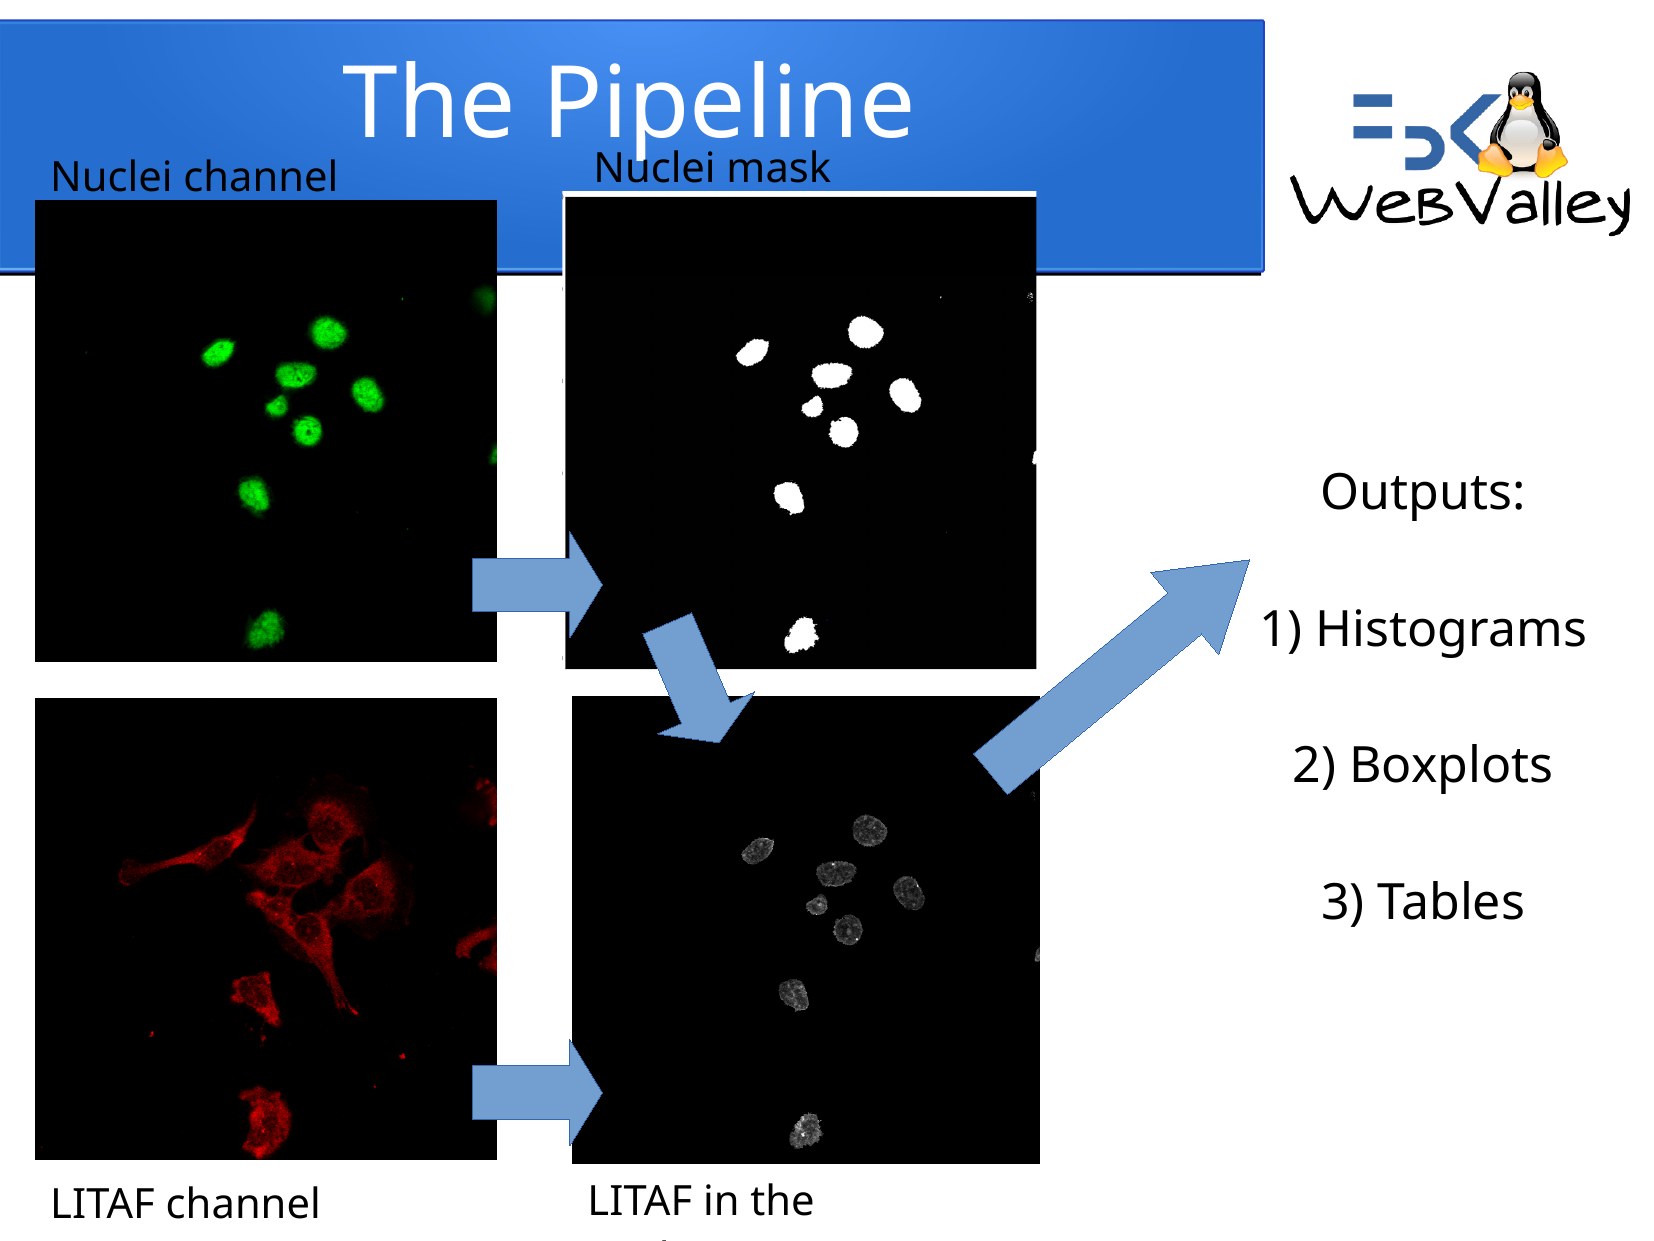

The Pipeline
Nuclei mask
Nuclei channel
Outputs:
1) Histograms
2) Boxplots
3) Tables
LITAF in the nuclei
LITAF channel